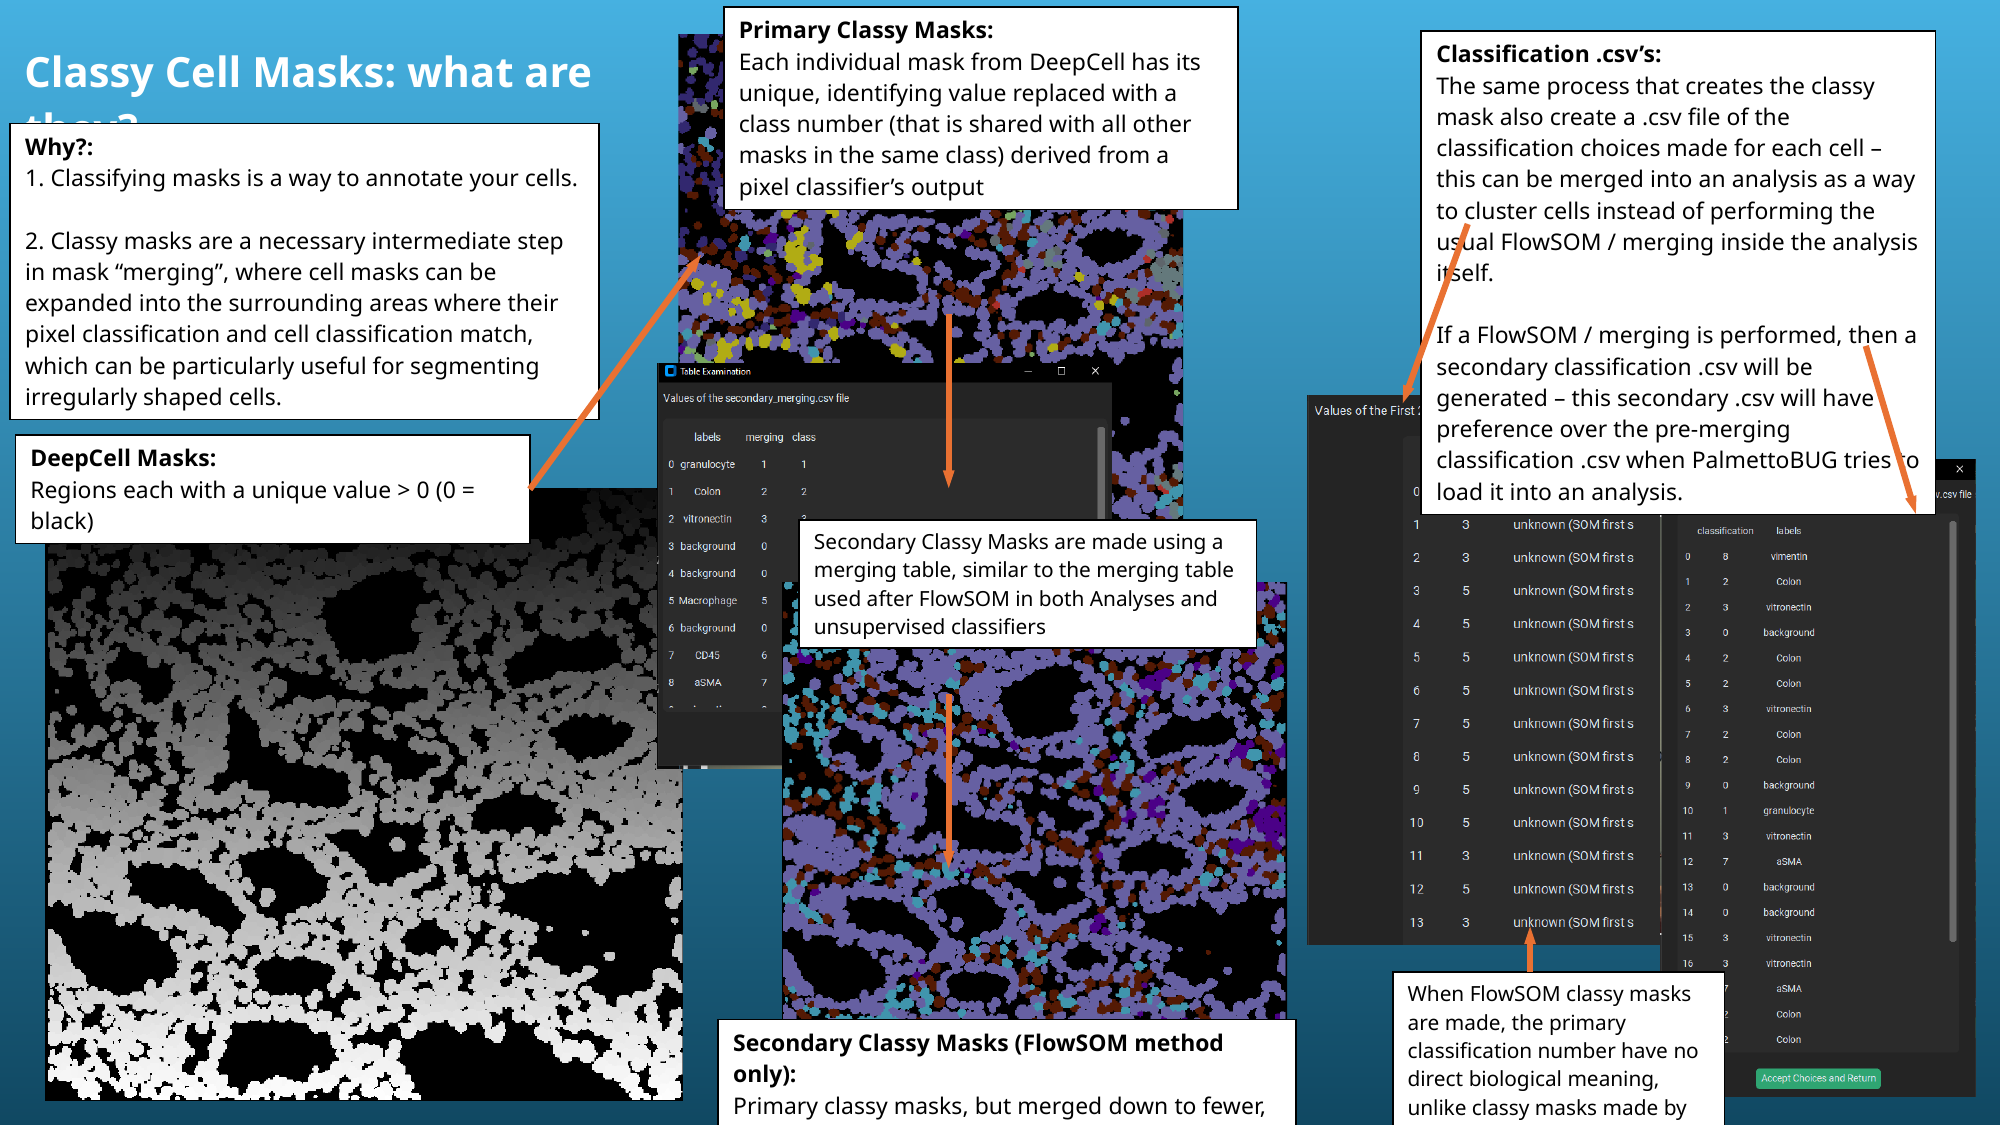

Primary Classy Masks:
Each individual mask from DeepCell has its unique, identifying value replaced with a class number (that is shared with all other masks in the same class) derived from a pixel classifier’s output
Classification .csv’s:
The same process that creates the classy mask also create a .csv file of the classification choices made for each cell – this can be merged into an analysis as a way to cluster cells instead of performing the usual FlowSOM / merging inside the analysis itself.
If a FlowSOM / merging is performed, then a secondary classification .csv will be generated – this secondary .csv will have preference over the pre-merging classification .csv when PalmettoBUG tries to load it into an analysis.
Classy Cell Masks: what are they?
Why?:
1. Classifying masks is a way to annotate your cells.
2. Classy masks are a necessary intermediate step in mask “merging”, where cell masks can be expanded into the surrounding areas where their pixel classification and cell classification match, which can be particularly useful for segmenting irregularly shaped cells.
DeepCell Masks:
Regions each with a unique value > 0 (0 = black)
Secondary Classy Masks are made using a merging table, similar to the merging table used after FlowSOM in both Analyses and unsupervised classifiers
When FlowSOM classy masks are made, the primary classification number have no direct biological meaning, unlike classy masks made by the Mode method
Secondary Classy Masks (FlowSOM method only):
Primary classy masks, but merged down to fewer, biologically relevant categories